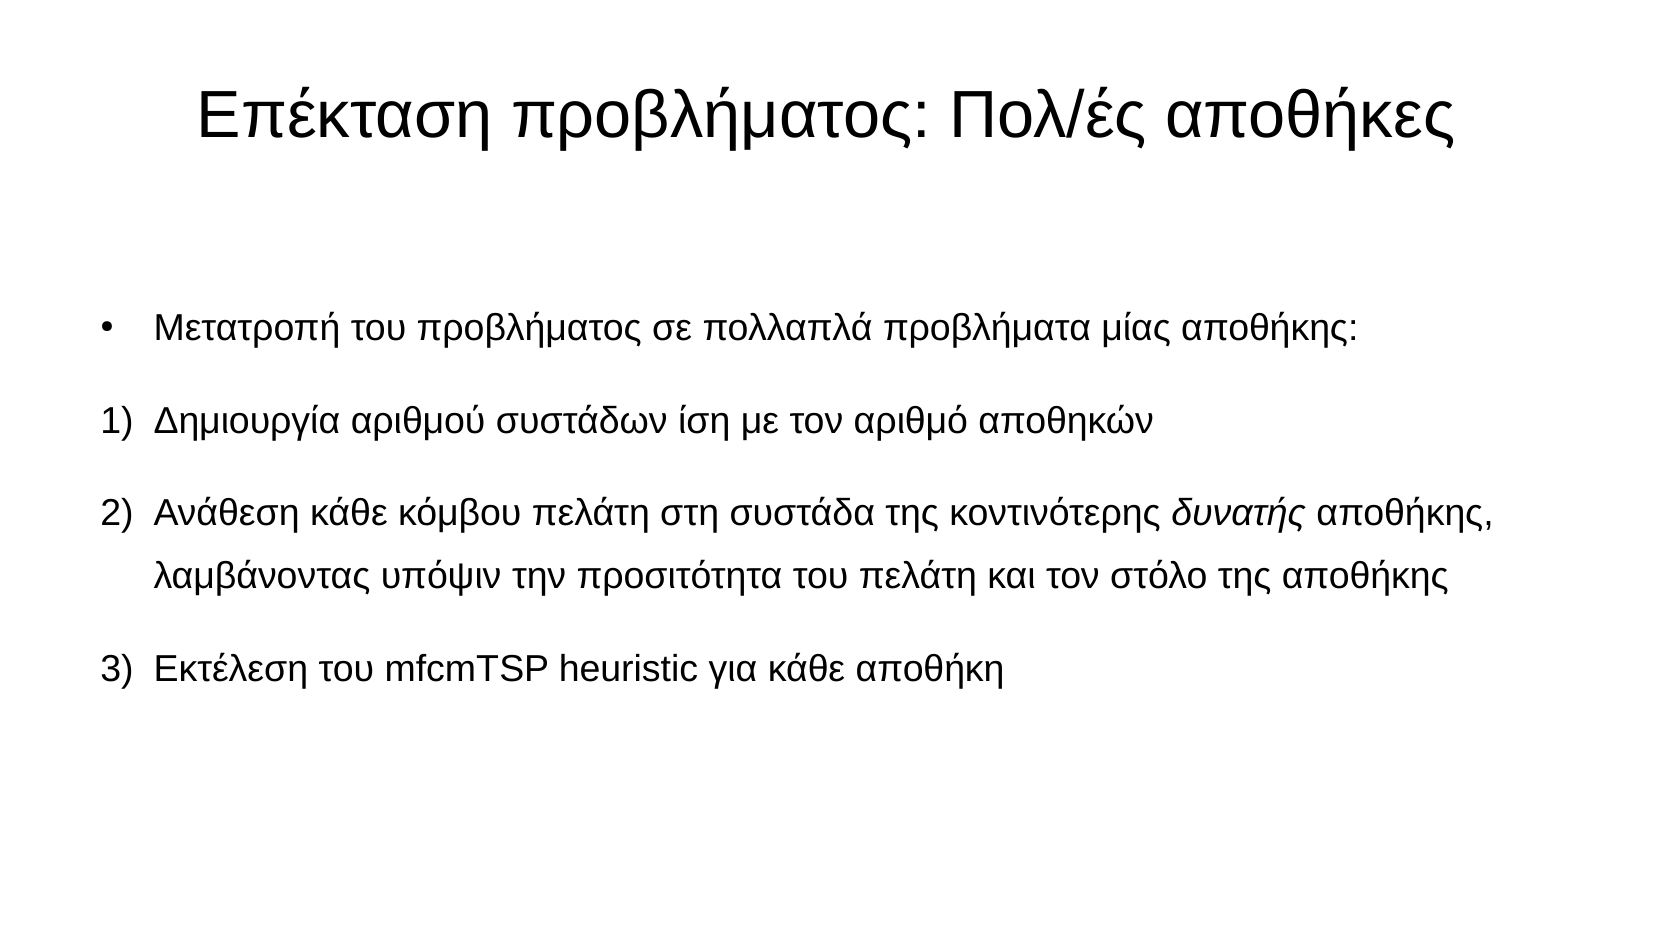

# Επέκταση προβλήματος: Πολ/ές αποθήκες
Μετατροπή του προβλήματος σε πολλαπλά προβλήματα μίας αποθήκης:
Δημιουργία αριθμού συστάδων ίση με τον αριθμό αποθηκών
Ανάθεση κάθε κόμβου πελάτη στη συστάδα της κοντινότερης δυνατής αποθήκης, λαμβάνοντας υπόψιν την προσιτότητα του πελάτη και τον στόλο της αποθήκης
Εκτέλεση του mfcmTSP heuristic για κάθε αποθήκη